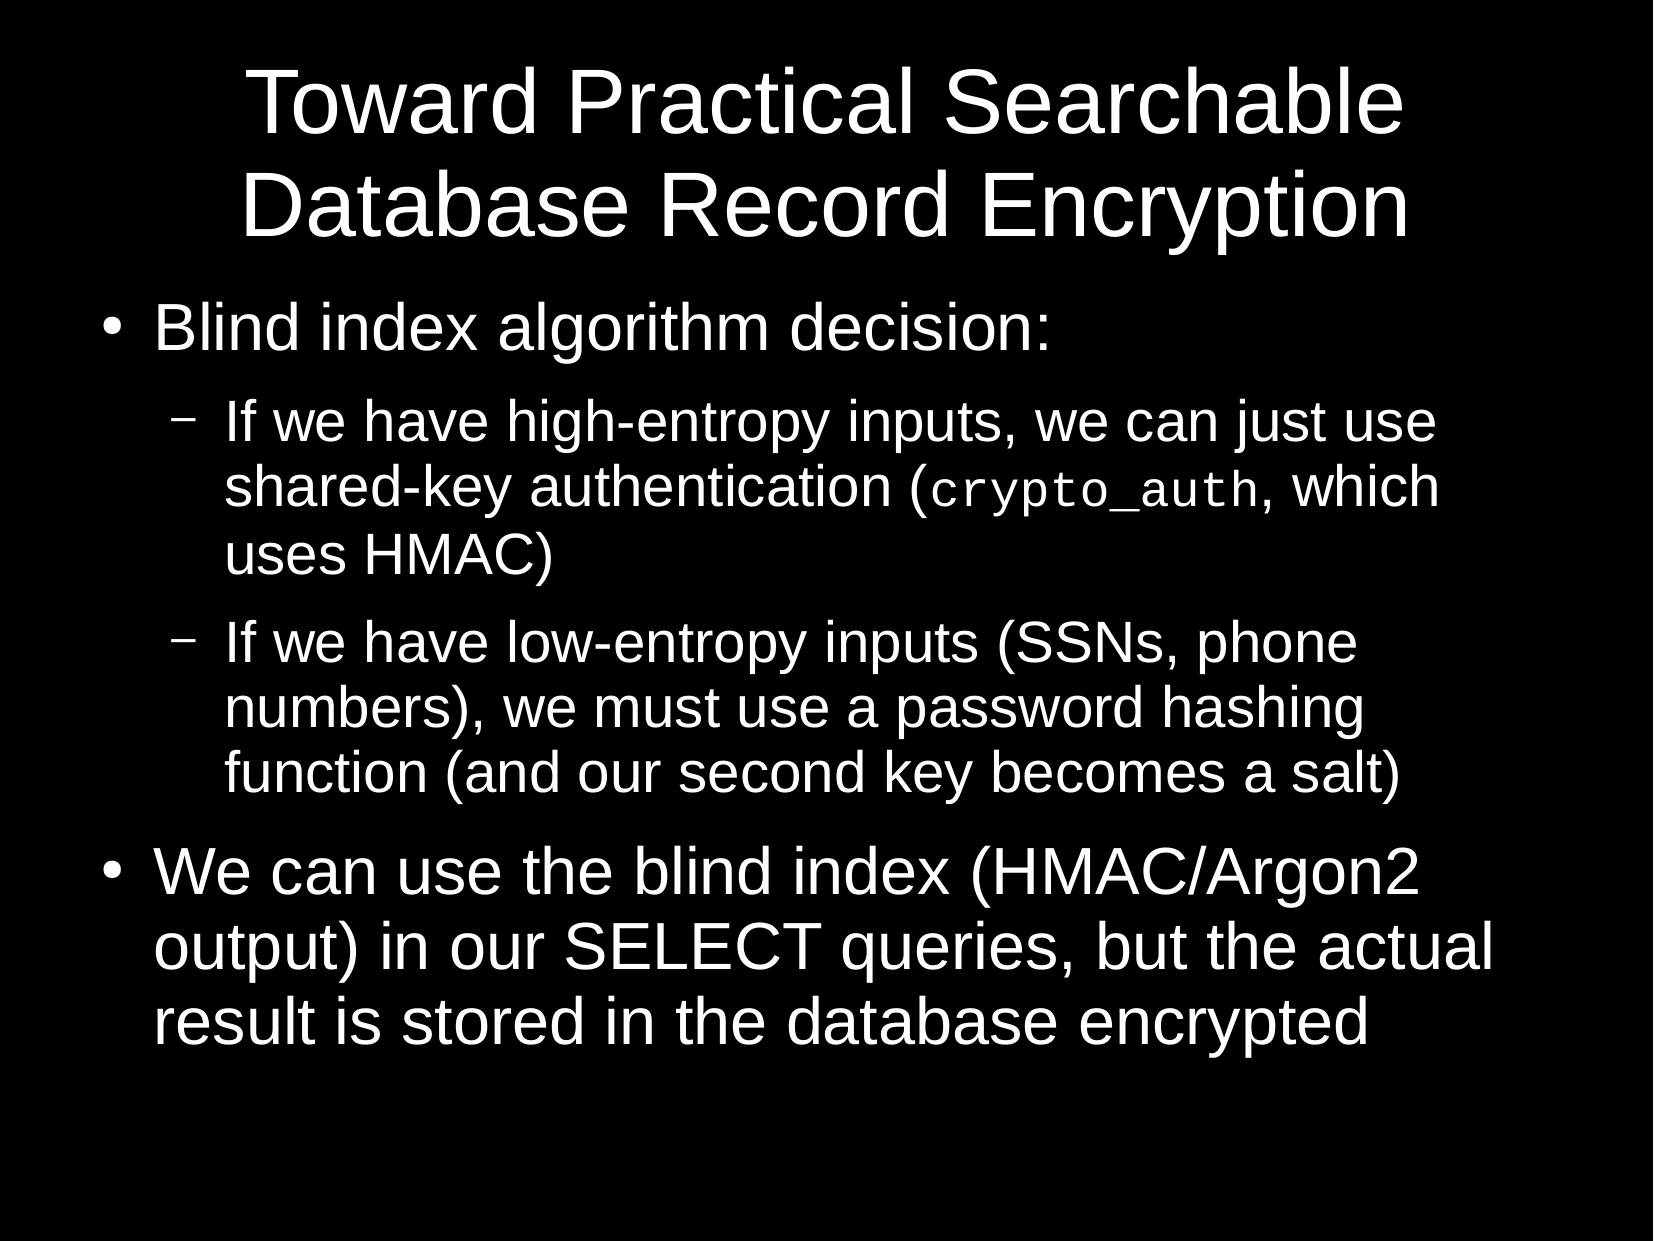

# Toward Practical Searchable Database Record Encryption
Blind index algorithm decision:
If we have high-entropy inputs, we can just use shared-key authentication (crypto_auth, which uses HMAC)
If we have low-entropy inputs (SSNs, phone numbers), we must use a password hashing function (and our second key becomes a salt)
We can use the blind index (HMAC/Argon2 output) in our SELECT queries, but the actual result is stored in the database encrypted